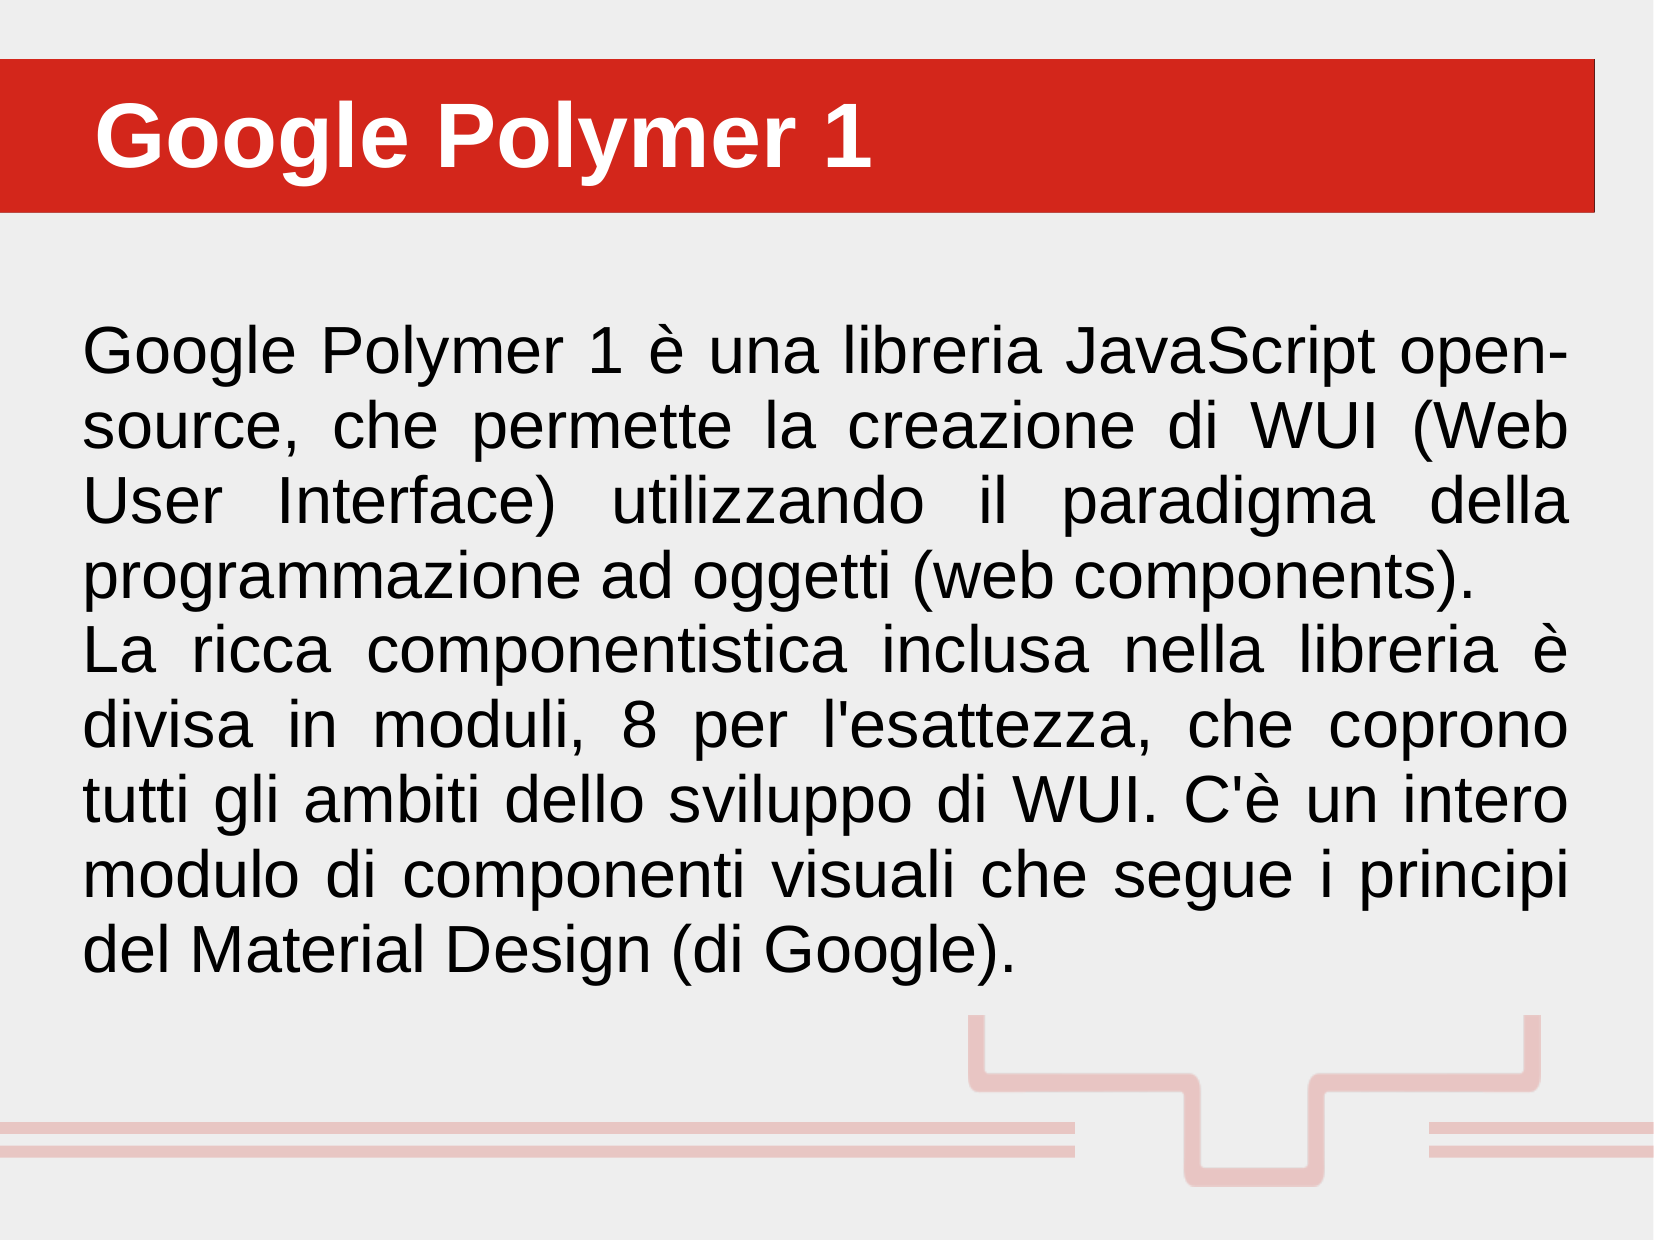

Google Polymer 1
# Google Polymer 1 è una libreria JavaScript open-source, che permette la creazione di WUI (Web User Interface) utilizzando il paradigma della programmazione ad oggetti (web components).
La ricca componentistica inclusa nella libreria è divisa in moduli, 8 per l'esattezza, che coprono tutti gli ambiti dello sviluppo di WUI. C'è un intero modulo di componenti visuali che segue i principi del Material Design (di Google).